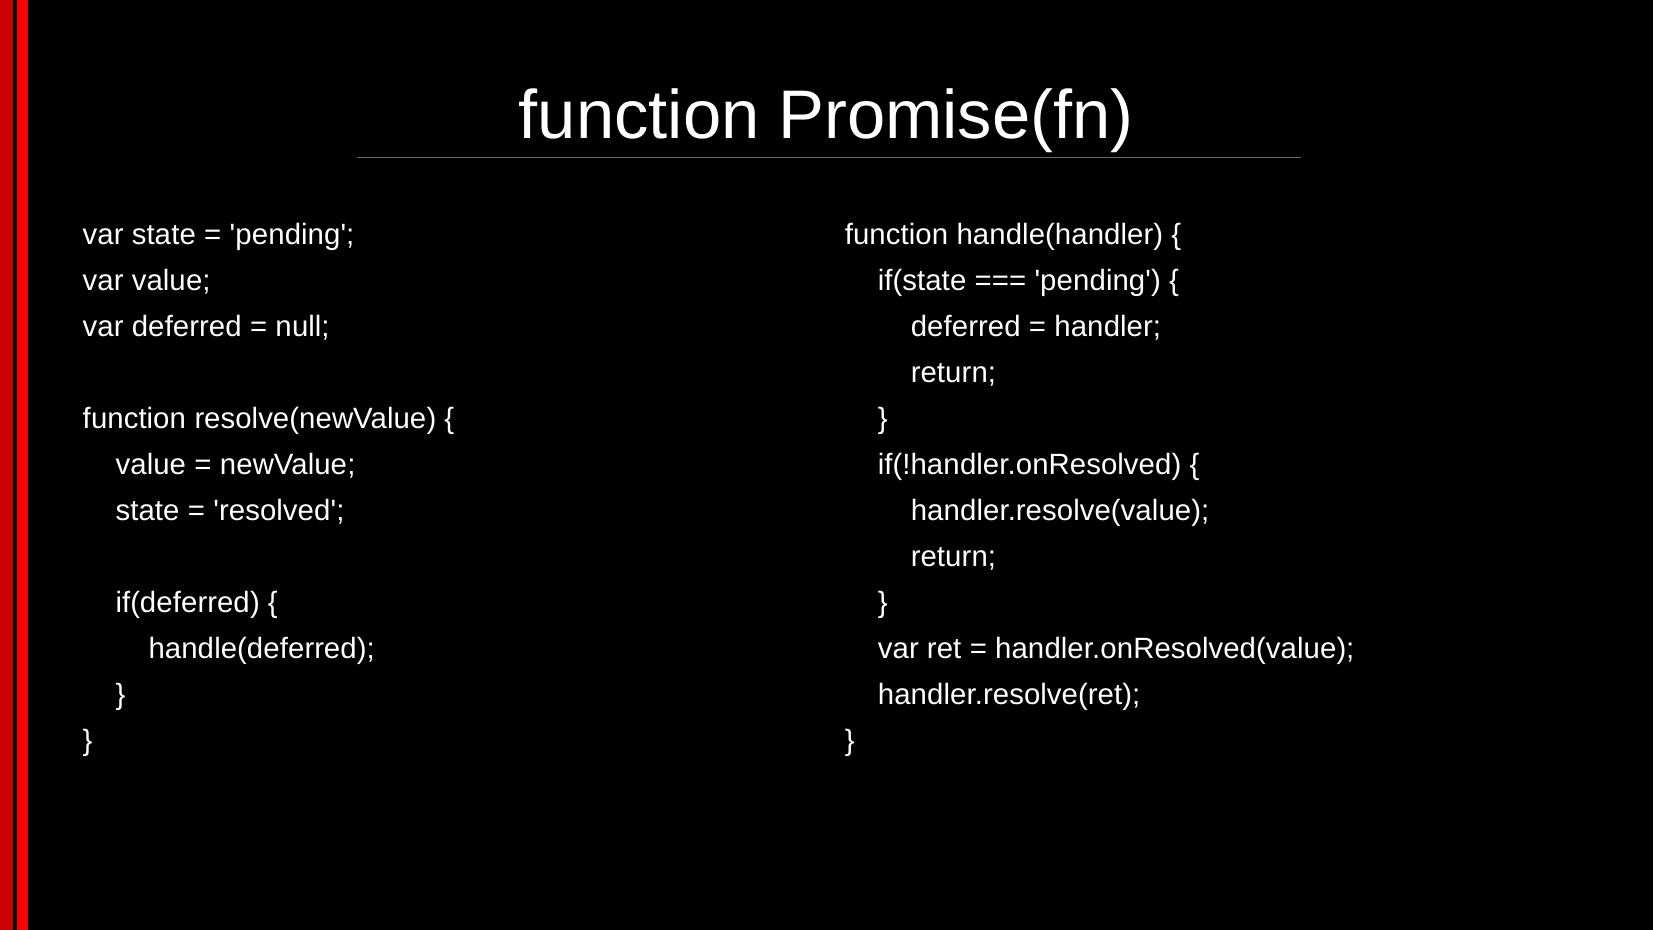

# function Promise(fn)
var state = 'pending';
var value;
var deferred = null;
function resolve(newValue) {
 value = newValue;
 state = 'resolved';
 if(deferred) {
 handle(deferred);
 }
}
function handle(handler) {
 if(state === 'pending') {
 deferred = handler;
 return;
 }
 if(!handler.onResolved) {
 handler.resolve(value);
 return;
 }
 var ret = handler.onResolved(value);
 handler.resolve(ret);
}